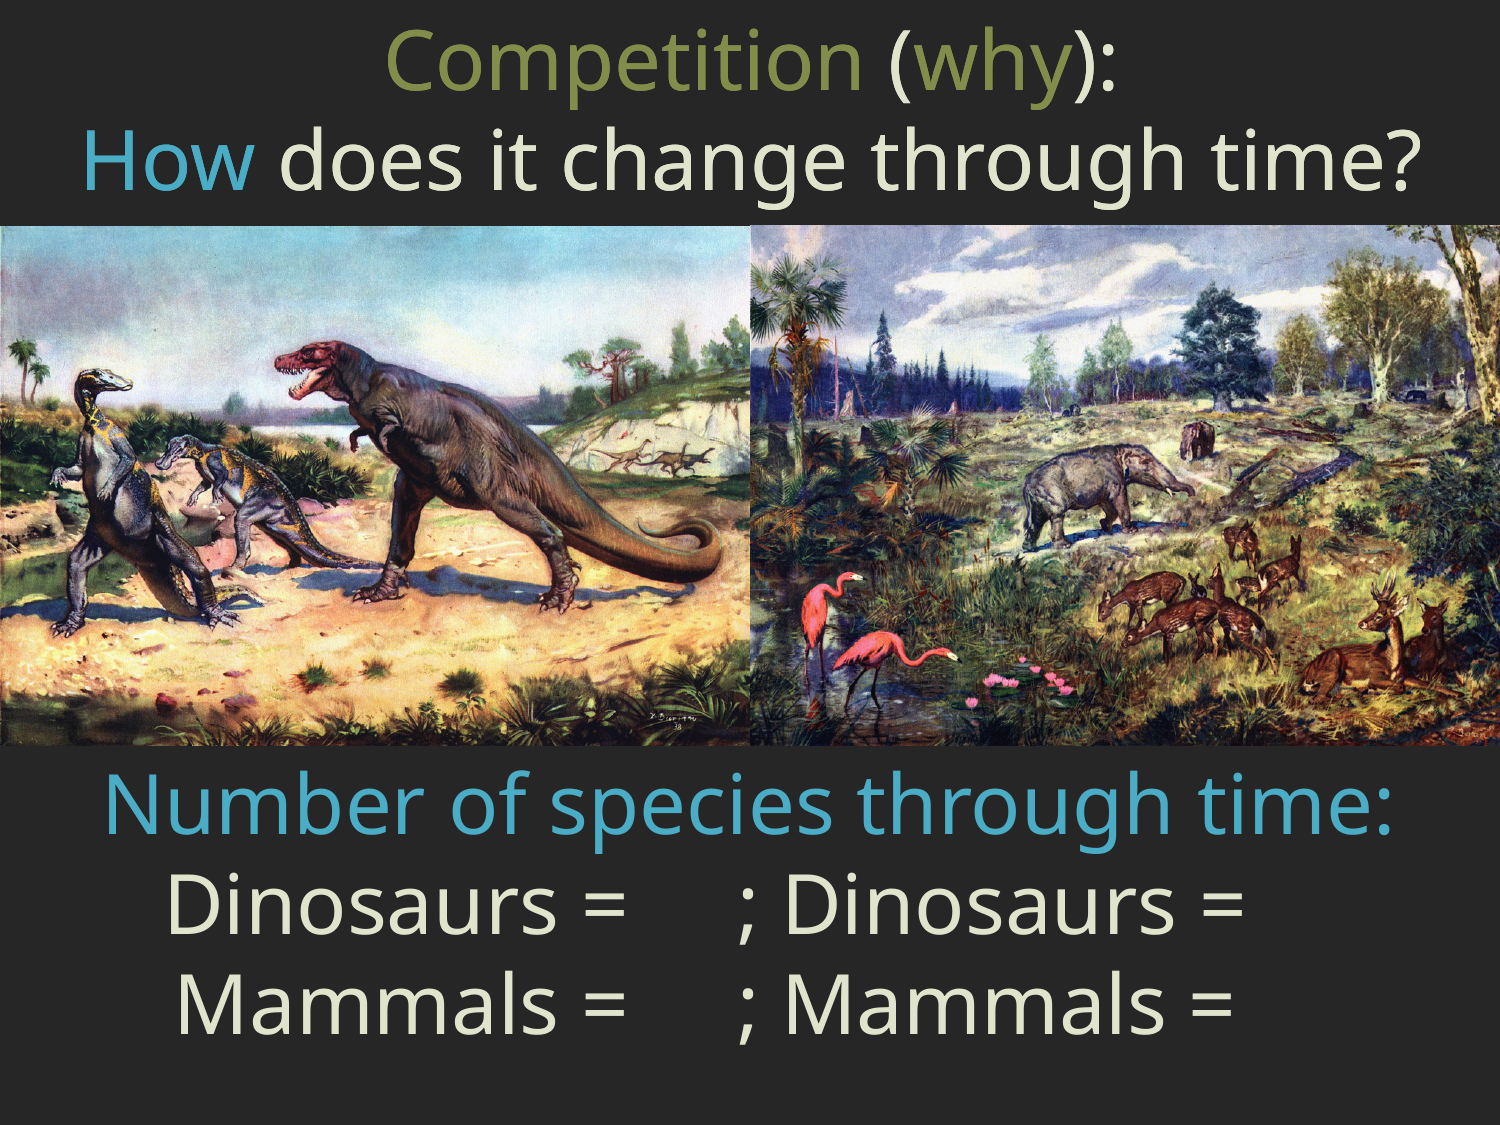

Competition (why):
How does it change through time?
Competition (why):
How does it change through time?
Number of species through time:
Dinosaurs = ; Dinosaurs =
Mammals = ; Mammals =